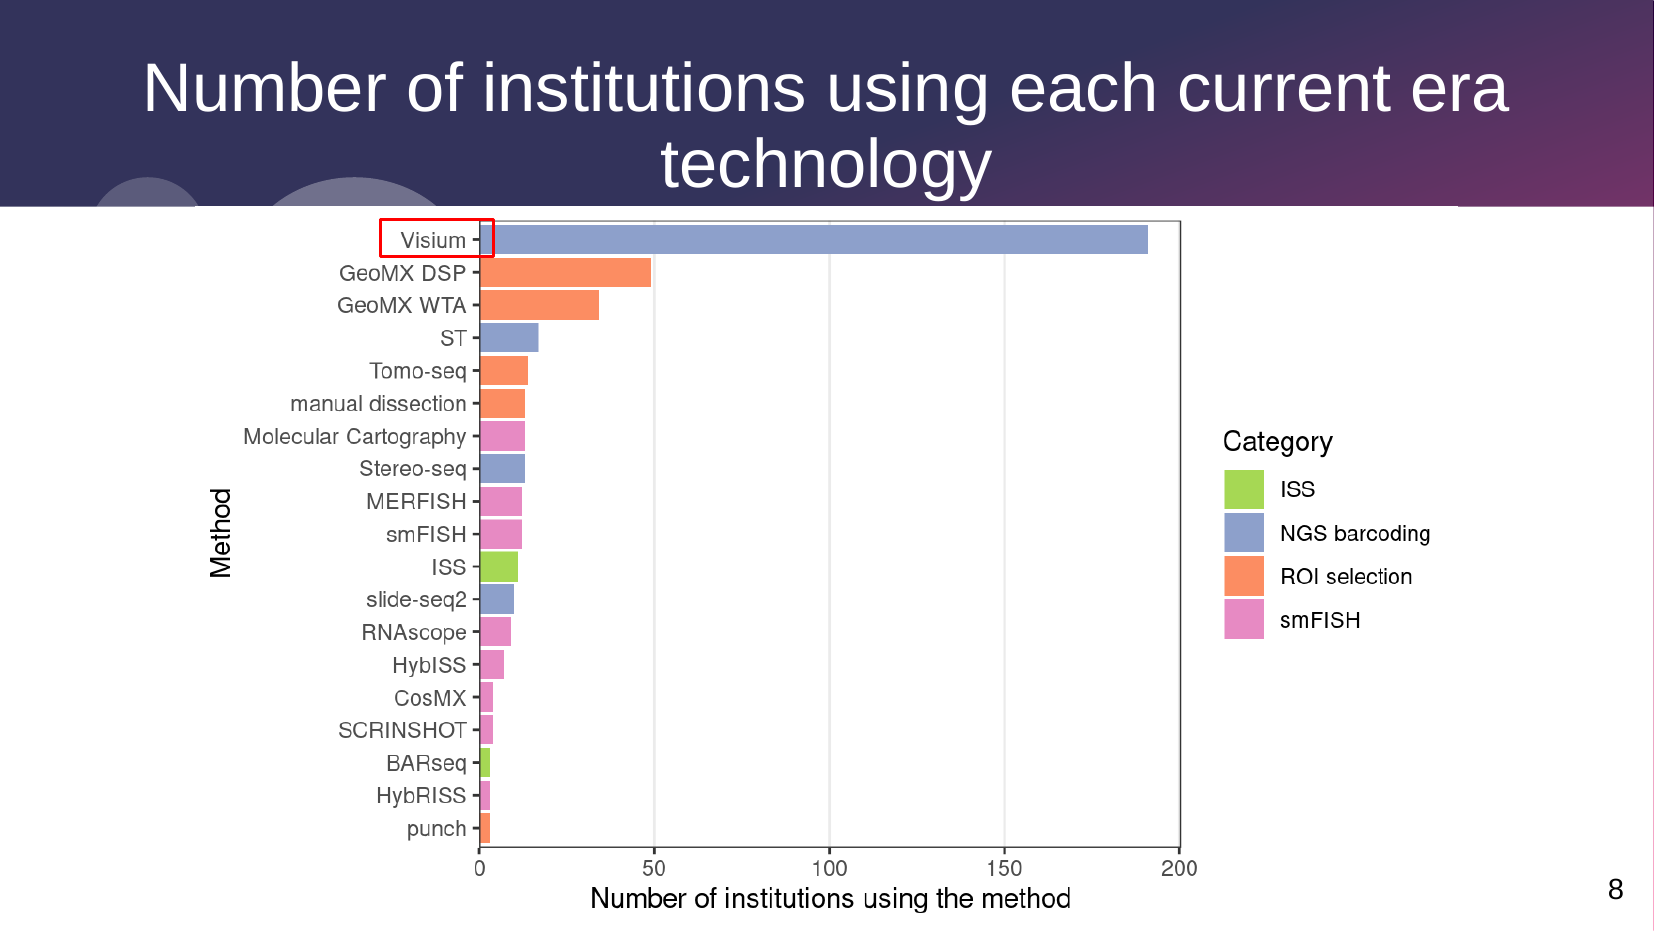

# Number of institutions using each current era technology